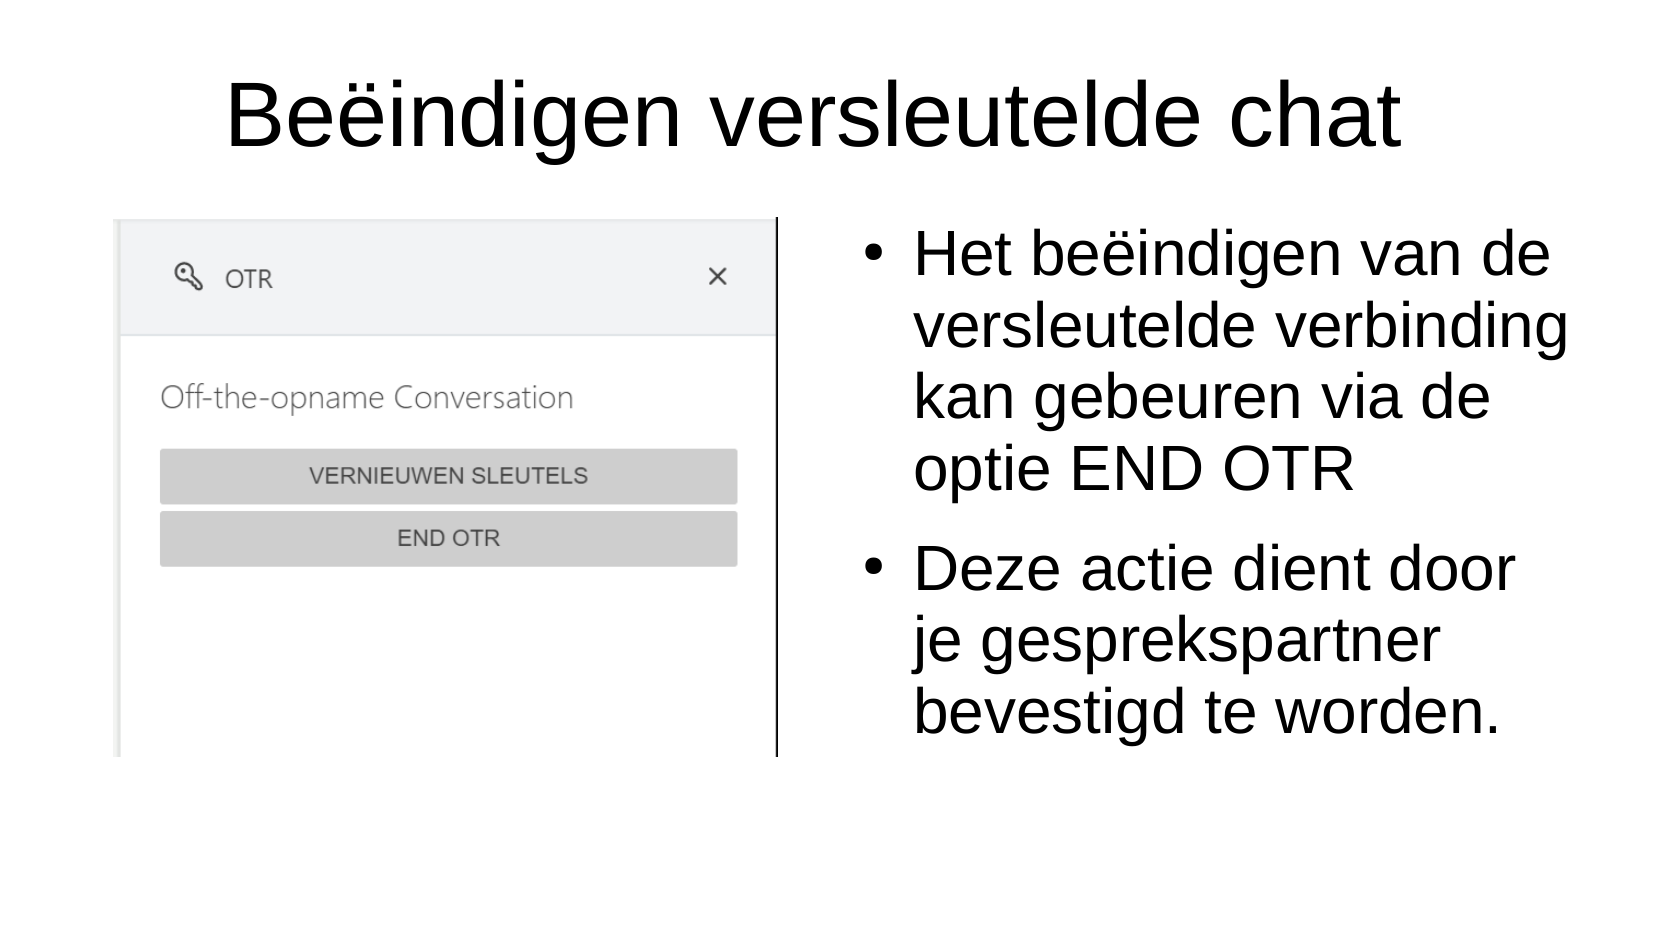

# Beëindigen versleutelde chat
Het beëindigen van de versleutelde verbinding kan gebeuren via de optie END OTR
Deze actie dient door je gesprekspartner bevestigd te worden.